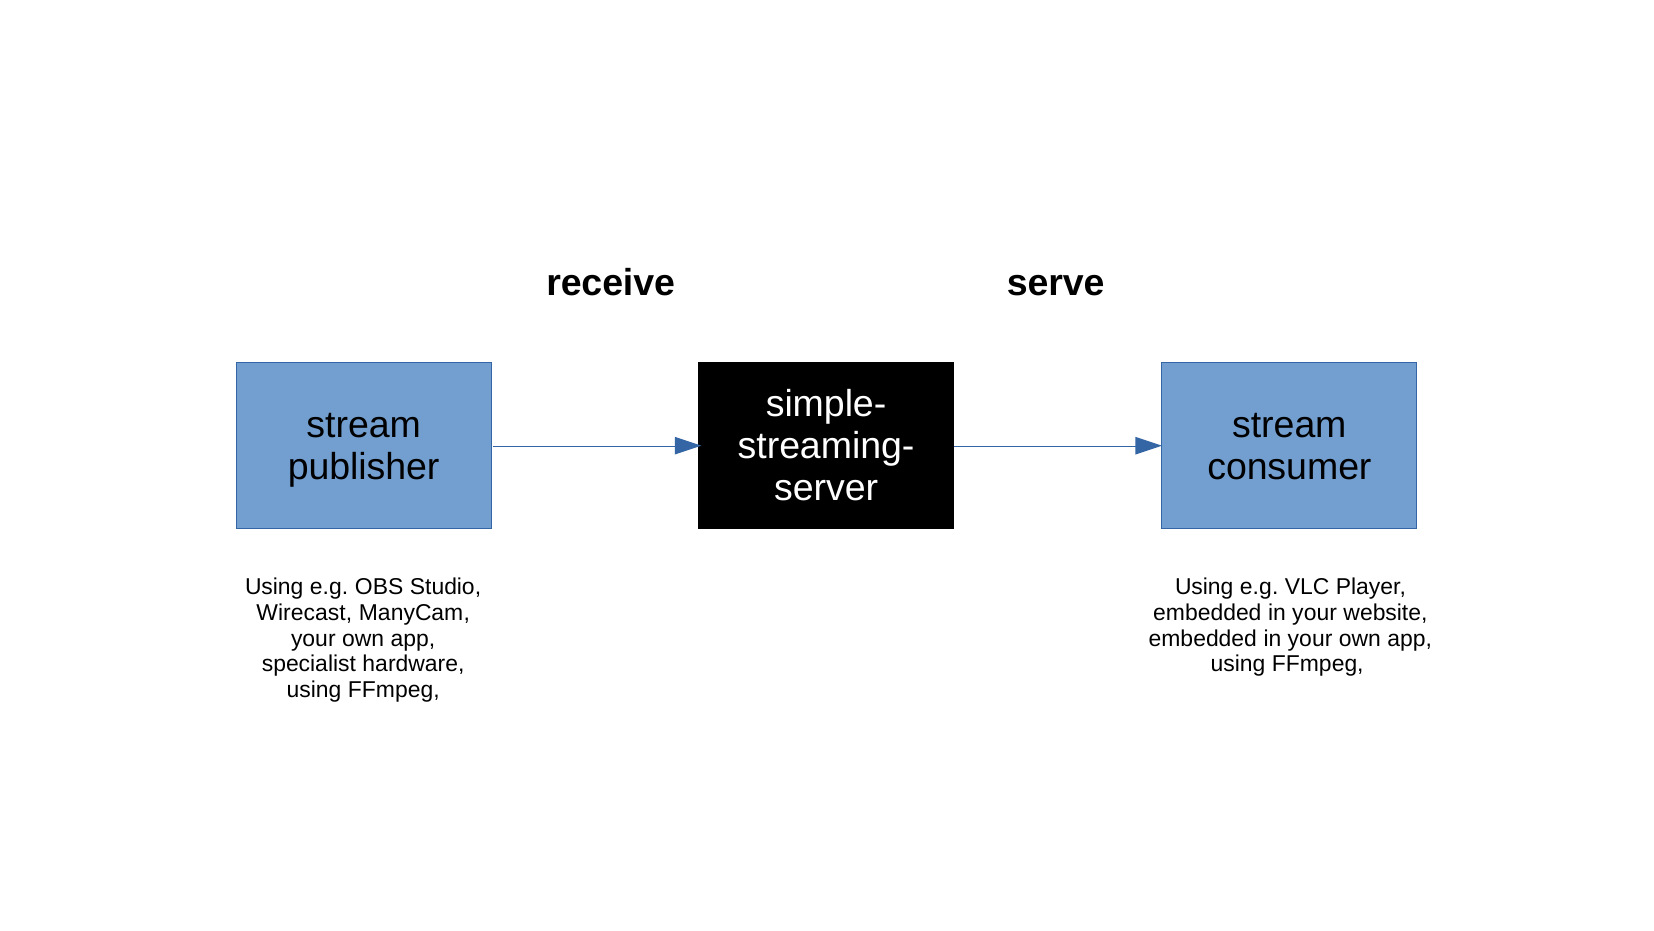

receive
serve
stream
publisher
simple-
streaming-
server
stream
consumer
Using e.g. OBS Studio,
Wirecast, ManyCam,
your own app,
specialist hardware,
using FFmpeg,
Using e.g. VLC Player,
embedded in your website,
embedded in your own app,
using FFmpeg,